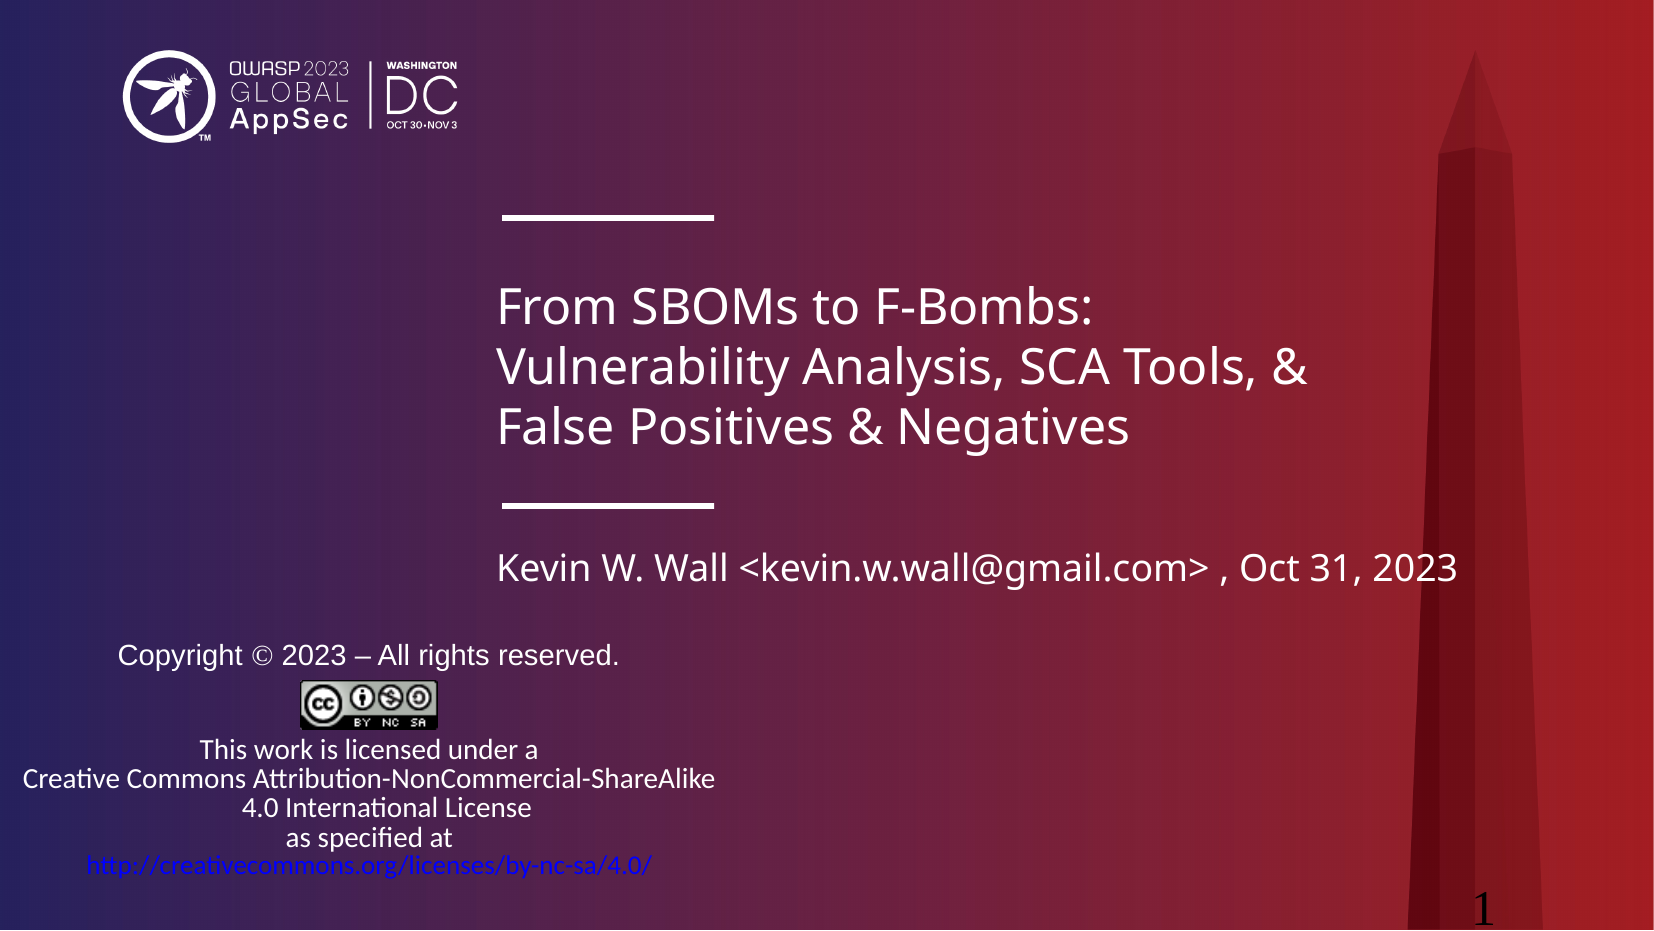

From SBOMs to F-Bombs:
Vulnerability Analysis, SCA Tools, &
False Positives & Negatives
Kevin W. Wall <kevin.w.wall@gmail.com> , Oct 31, 2023
Copyright © 2023 – All rights reserved.
This work is licensed under a
Creative Commons Attribution-NonCommercial-ShareAlike 4.0 International License
as specified at
http://creativecommons.org/licenses/by-nc-sa/4.0/